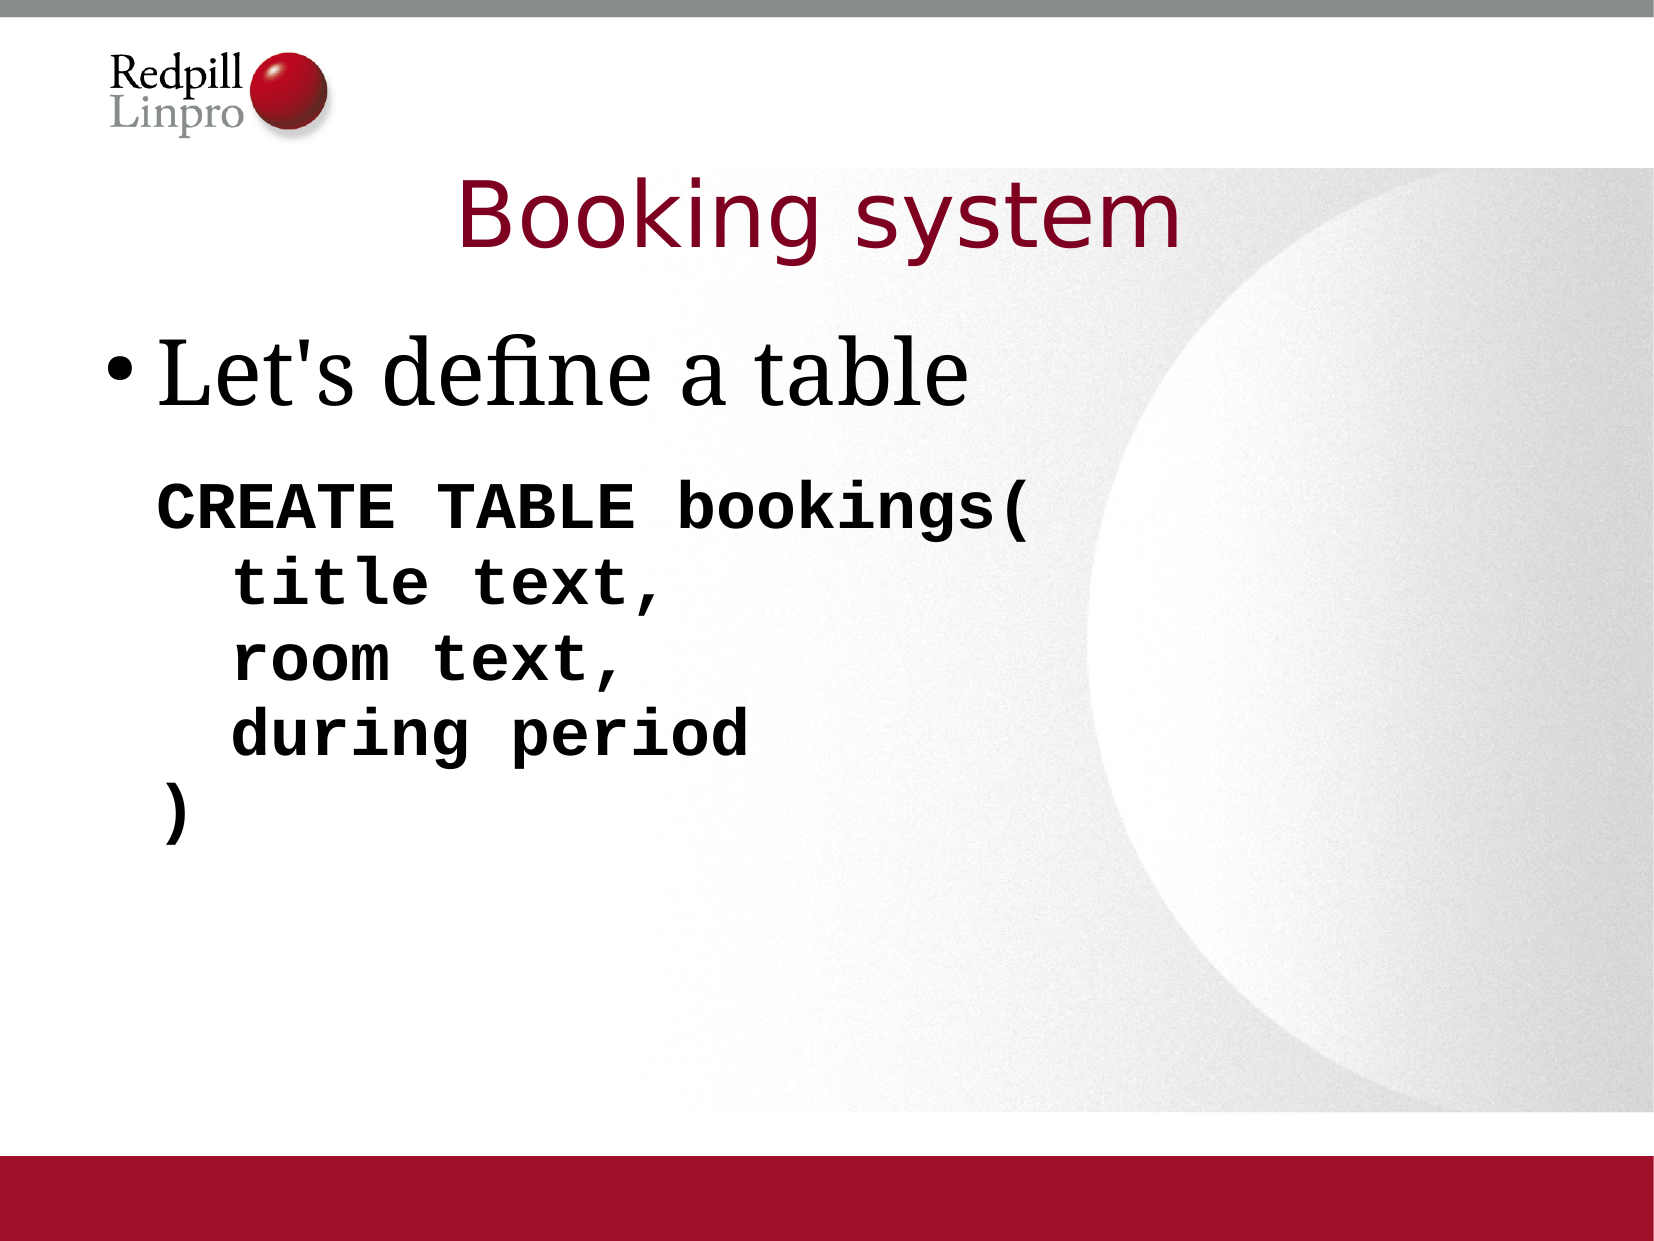

# Booking system
Let's define a table
CREATE TABLE bookings(
	title text,
	room text,
	during period
)